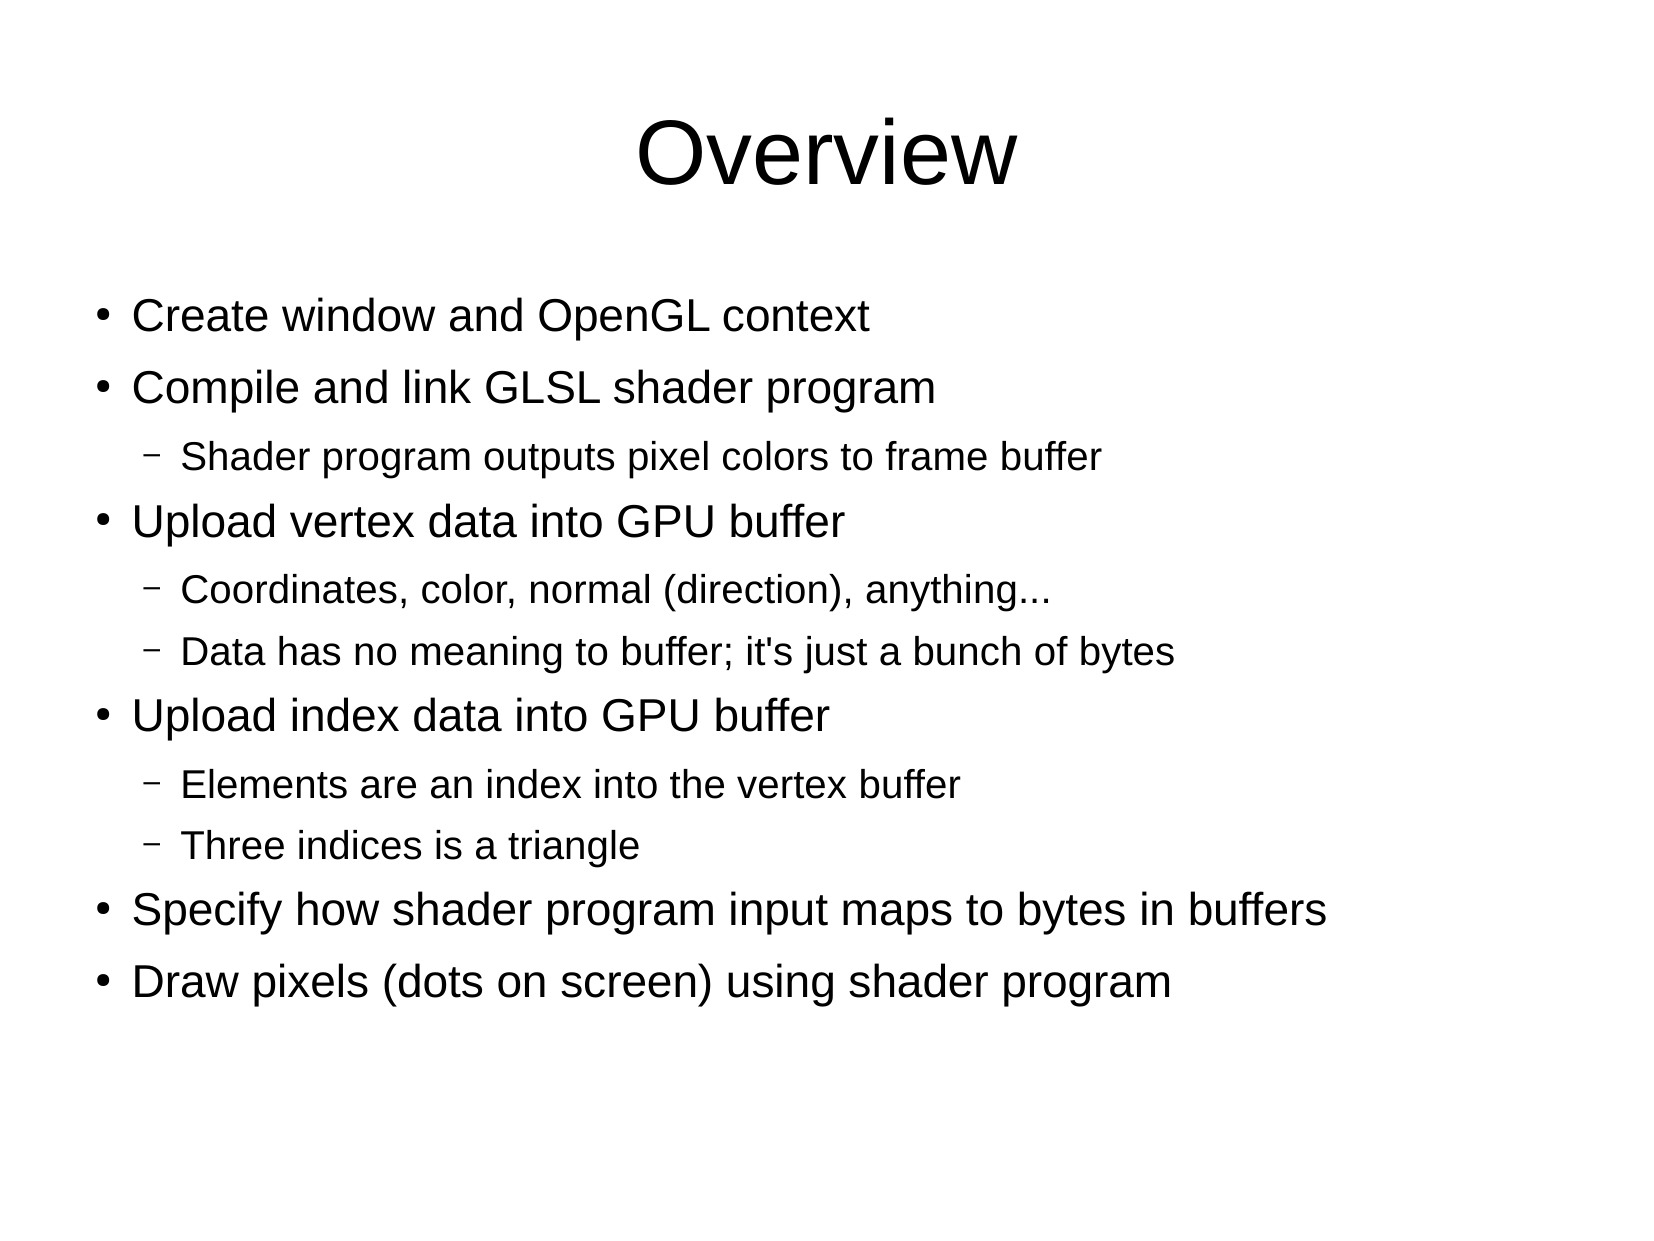

# Overview
Create window and OpenGL context
Compile and link GLSL shader program
Shader program outputs pixel colors to frame buffer
Upload vertex data into GPU buffer
Coordinates, color, normal (direction), anything...
Data has no meaning to buffer; it's just a bunch of bytes
Upload index data into GPU buffer
Elements are an index into the vertex buffer
Three indices is a triangle
Specify how shader program input maps to bytes in buffers
Draw pixels (dots on screen) using shader program